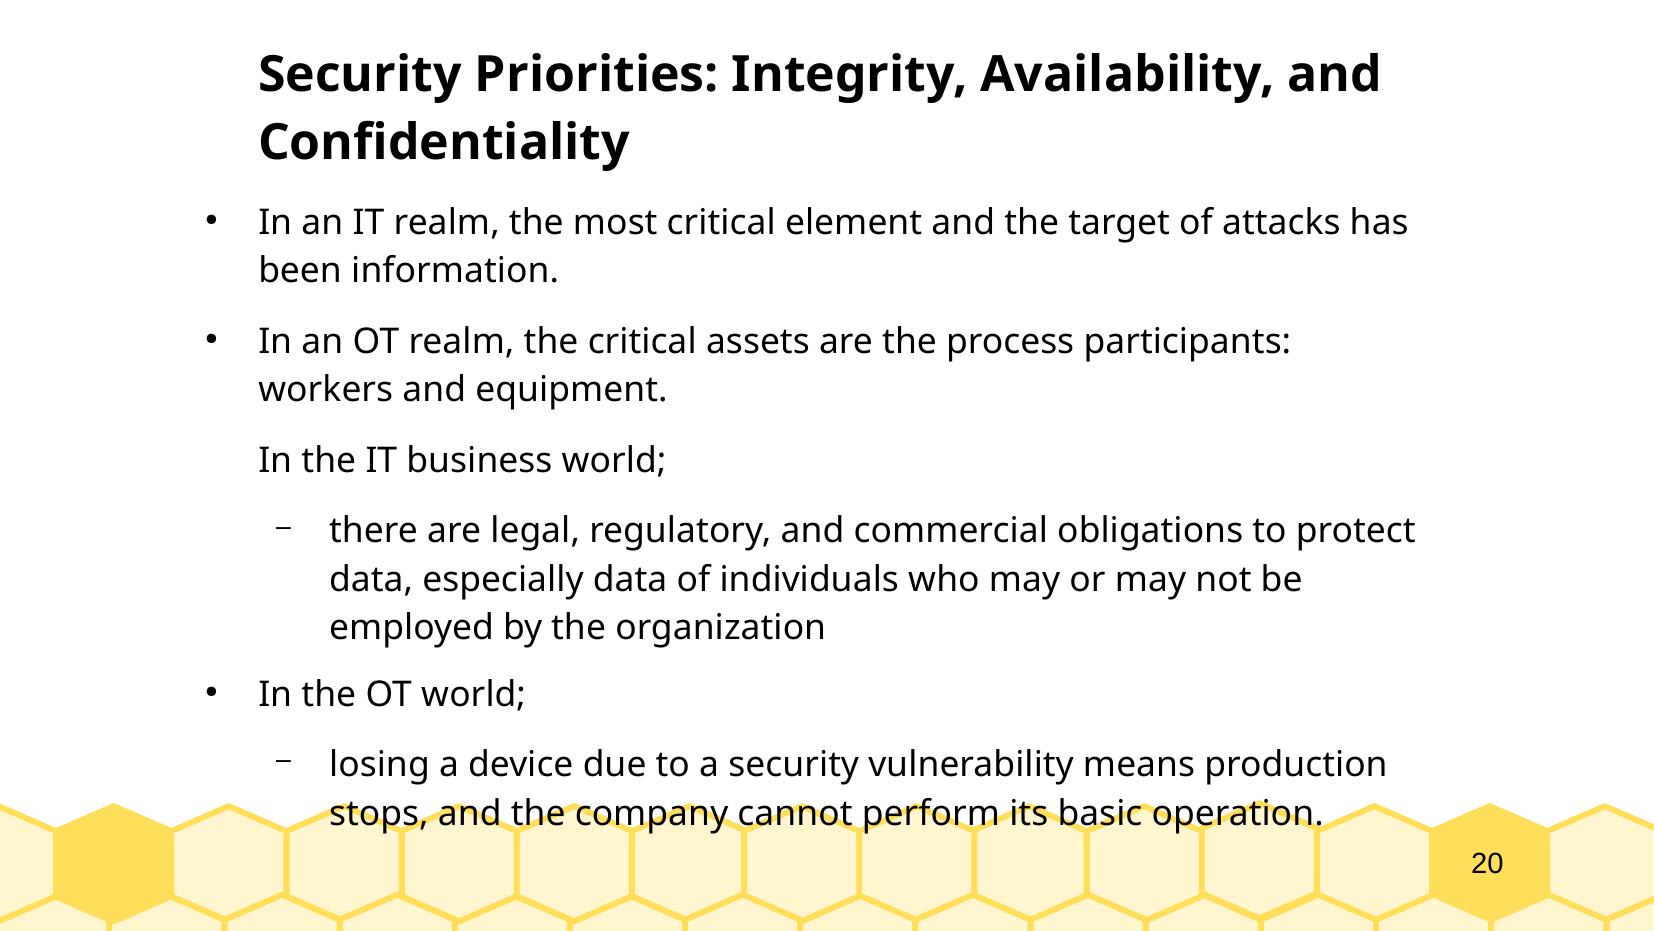

# Security Priorities: Integrity, Availability, and Confidentiality
In an IT realm, the most critical element and the target of attacks has been information.
In an OT realm, the critical assets are the process participants: workers and equipment.
In the IT business world;
there are legal, regulatory, and commercial obligations to protect data, especially data of individuals who may or may not be employed by the organization
In the OT world;
losing a device due to a security vulnerability means production stops, and the company cannot perform its basic operation.